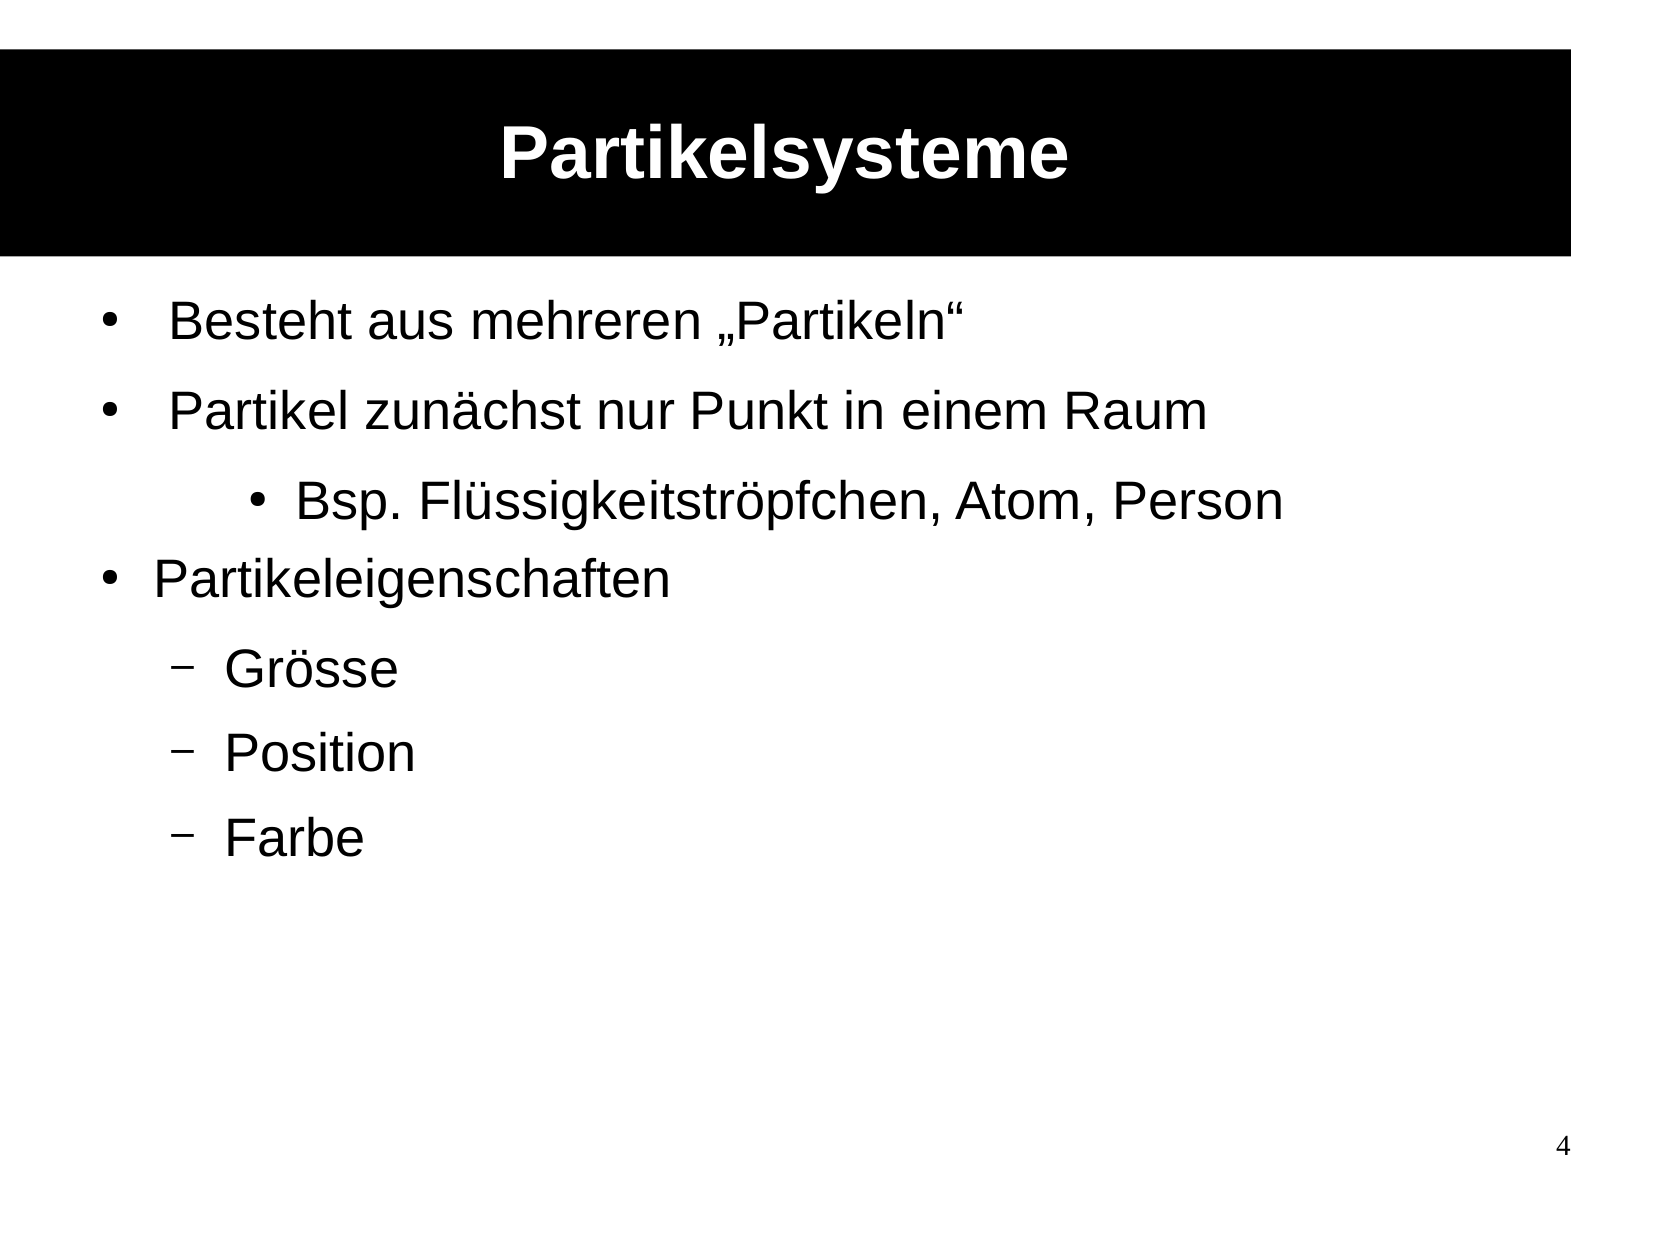

# Partikelsysteme
 Besteht aus mehreren „Partikeln“
 Partikel zunächst nur Punkt in einem Raum
Bsp. Flüssigkeitströpfchen, Atom, Person
Partikeleigenschaften
Grösse
Position
Farbe
4